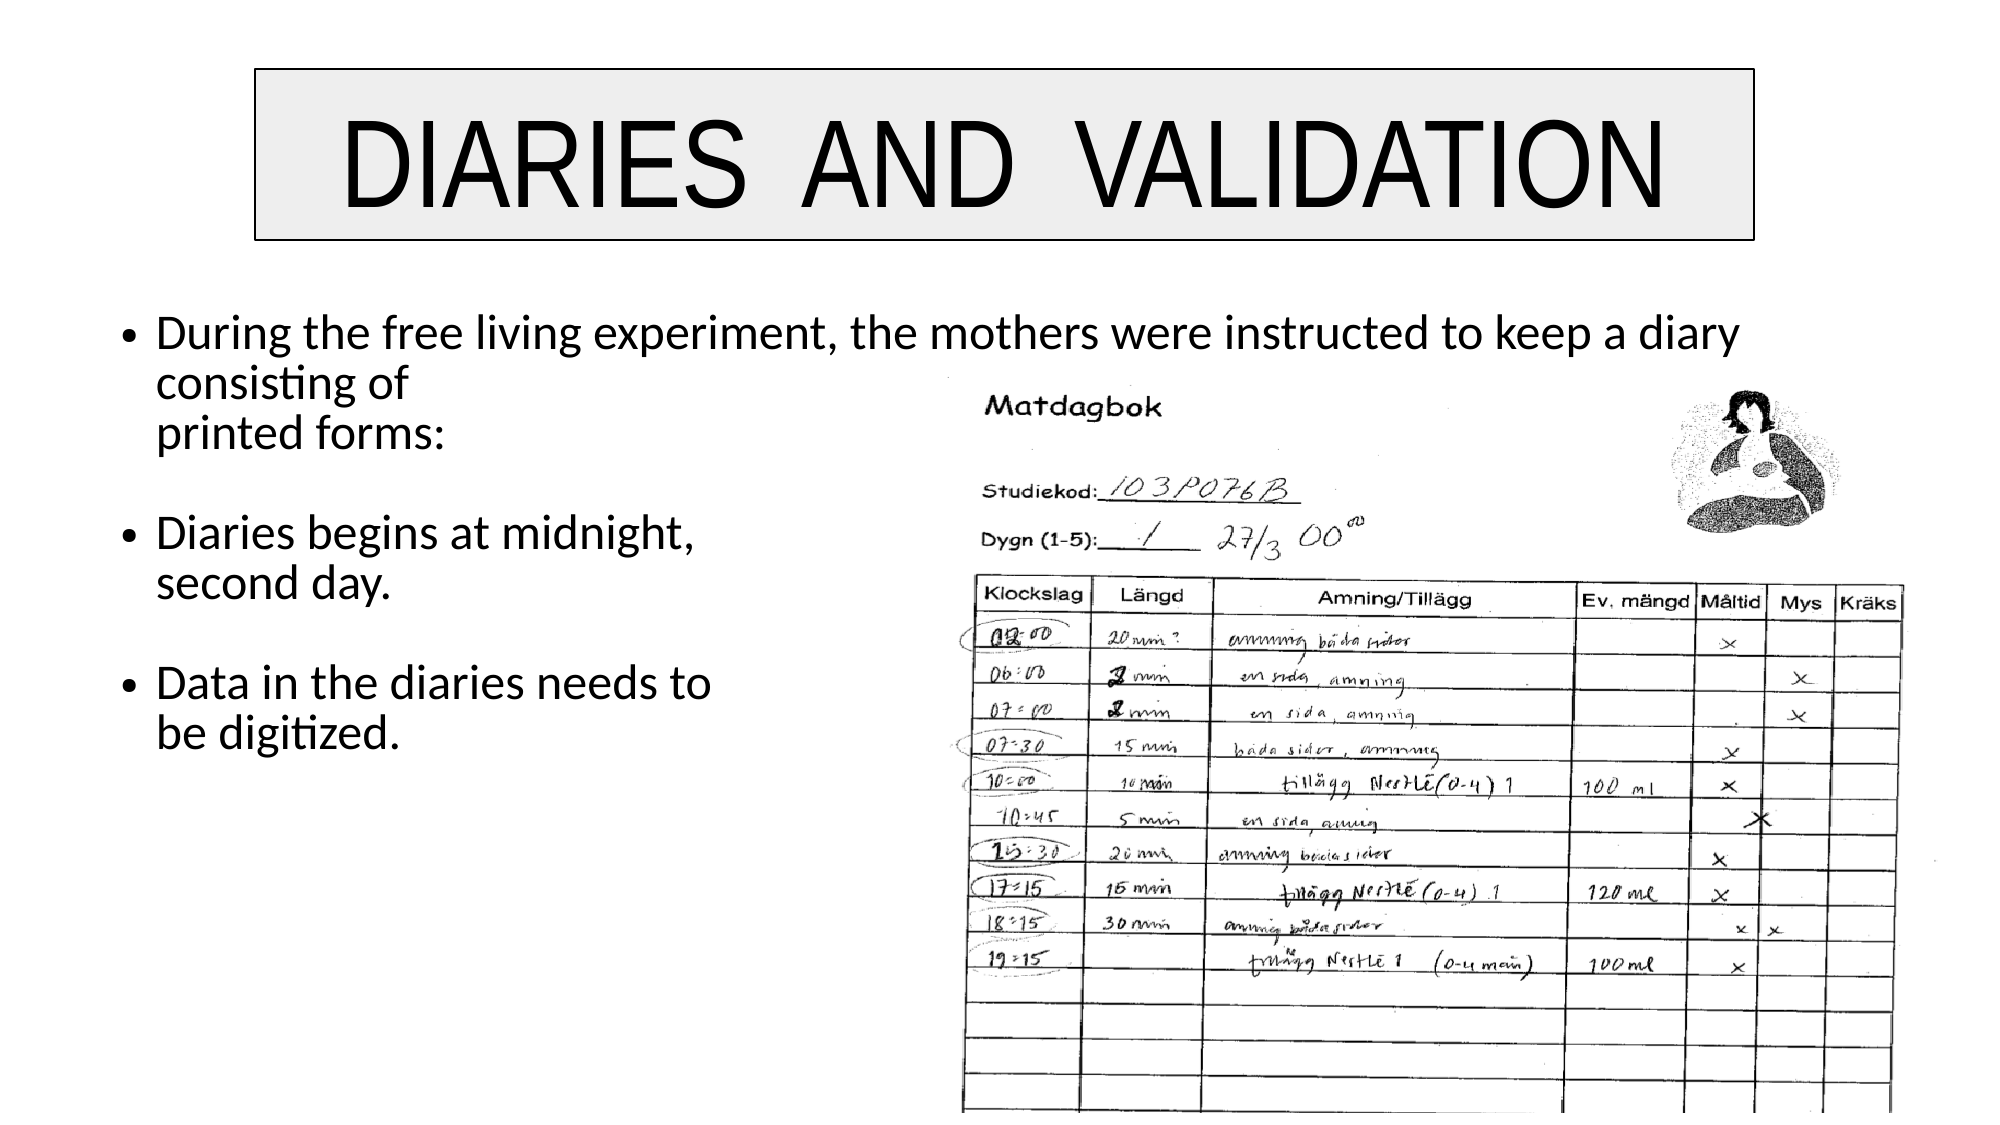

DIARIES AND VALIDATION
During the free living experiment, the mothers were instructed to keep a diary consisting of
printed forms:
Diaries begins at midnight,
second day.
Data in the diaries needs to
be digitized.